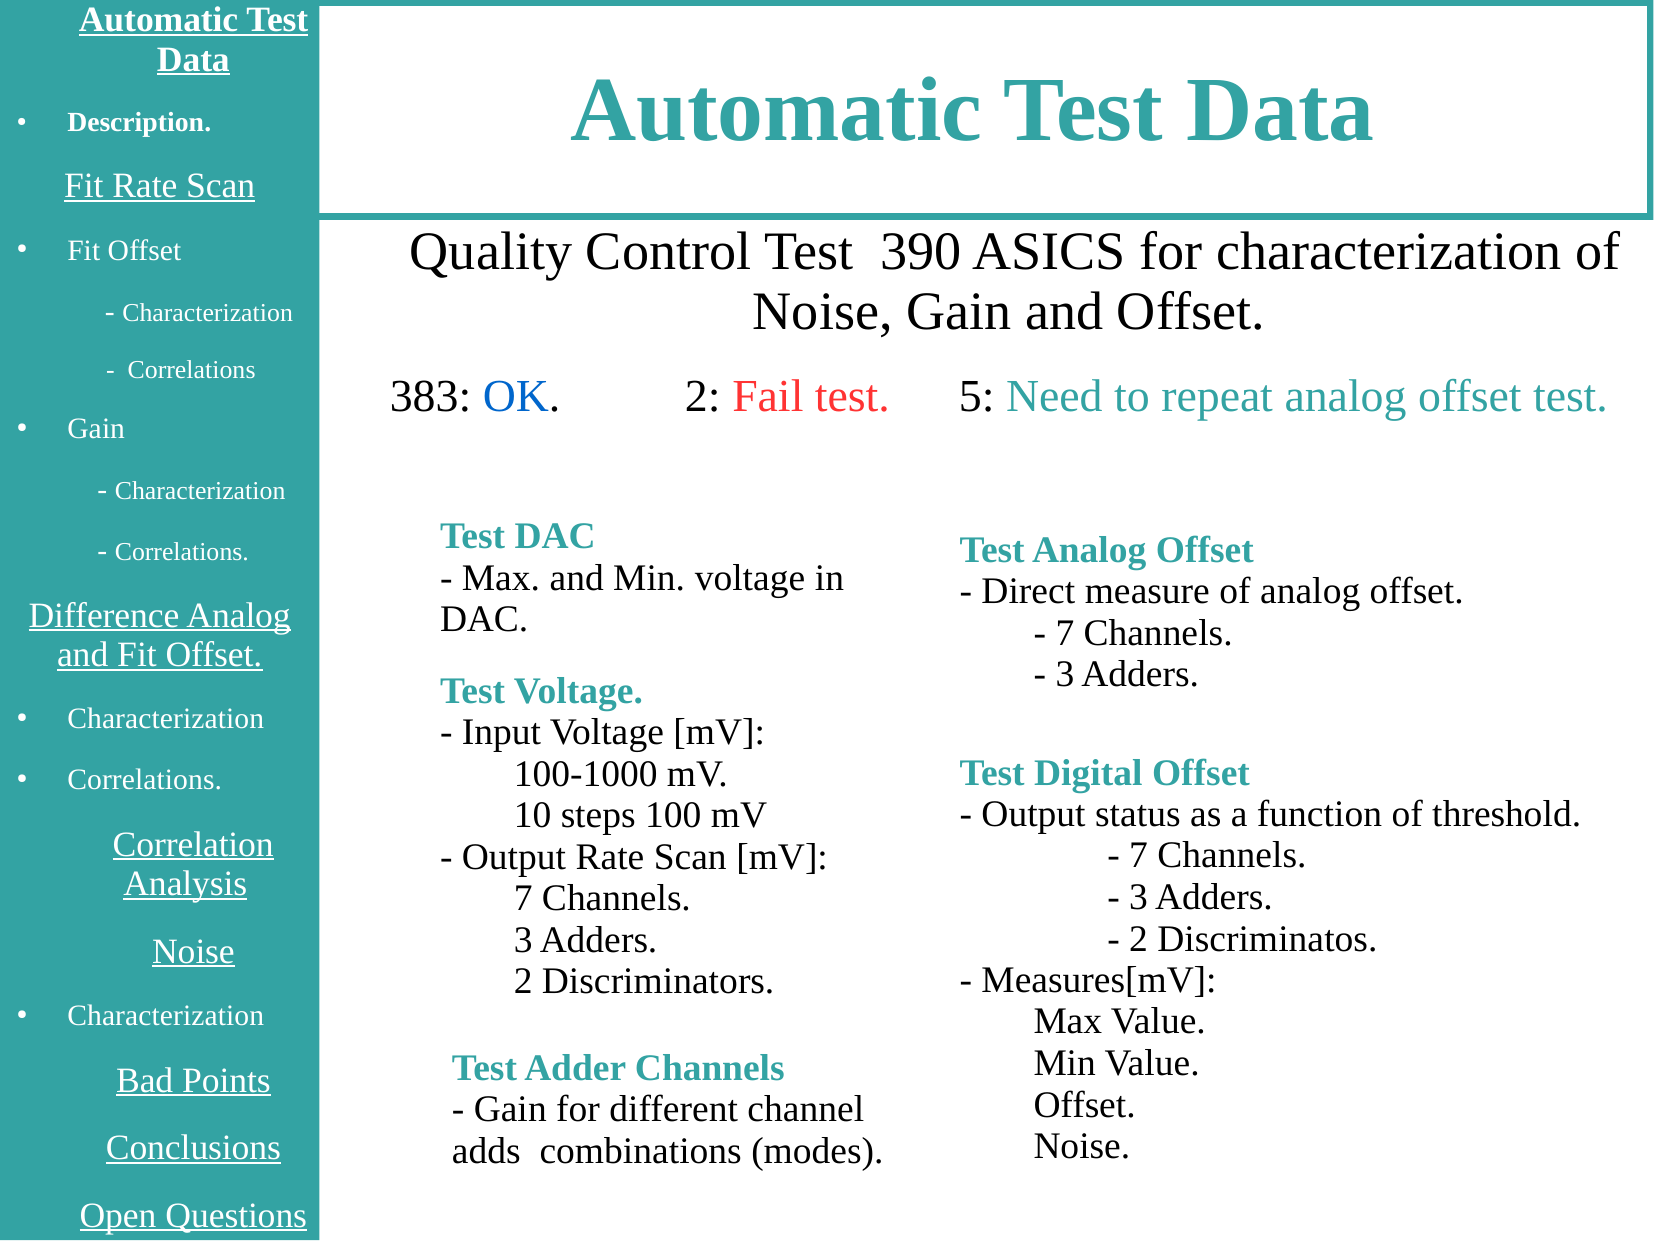

Automatic Test Data
Description.
Fit Rate Scan
Fit Offset
 - Characterization
 - Correlations
Gain
 - Characterization
 - Correlations.
Difference Analog and Fit Offset.
Characterization
Correlations.
Correlation Analysis
Noise
Characterization
Bad Points
Conclusions
Open Questions
# Automatic Test Data
Quality Control Test 390 ASICS for characterization of Noise, Gain and Offset.
383: OK. 		2: Fail test. 5: Need to repeat analog offset test.
Test DAC
- Max. and Min. voltage in DAC.
Test Analog Offset
- Direct measure of analog offset.
	- 7 Channels.
	- 3 Adders.
Test Voltage.
- Input Voltage [mV]: 		100-1000 mV.
	10 steps 100 mV
- Output Rate Scan [mV]:
	7 Channels.
	3 Adders.
	2 Discriminators.
Test Digital Offset
- Output status as a function of threshold.
		- 7 Channels.
		- 3 Adders.
		- 2 Discriminatos.
- Measures[mV]:
	Max Value.
	Min Value.
	Offset.
	Noise.
Test Adder Channels
- Gain for different channel adds combinations (modes).